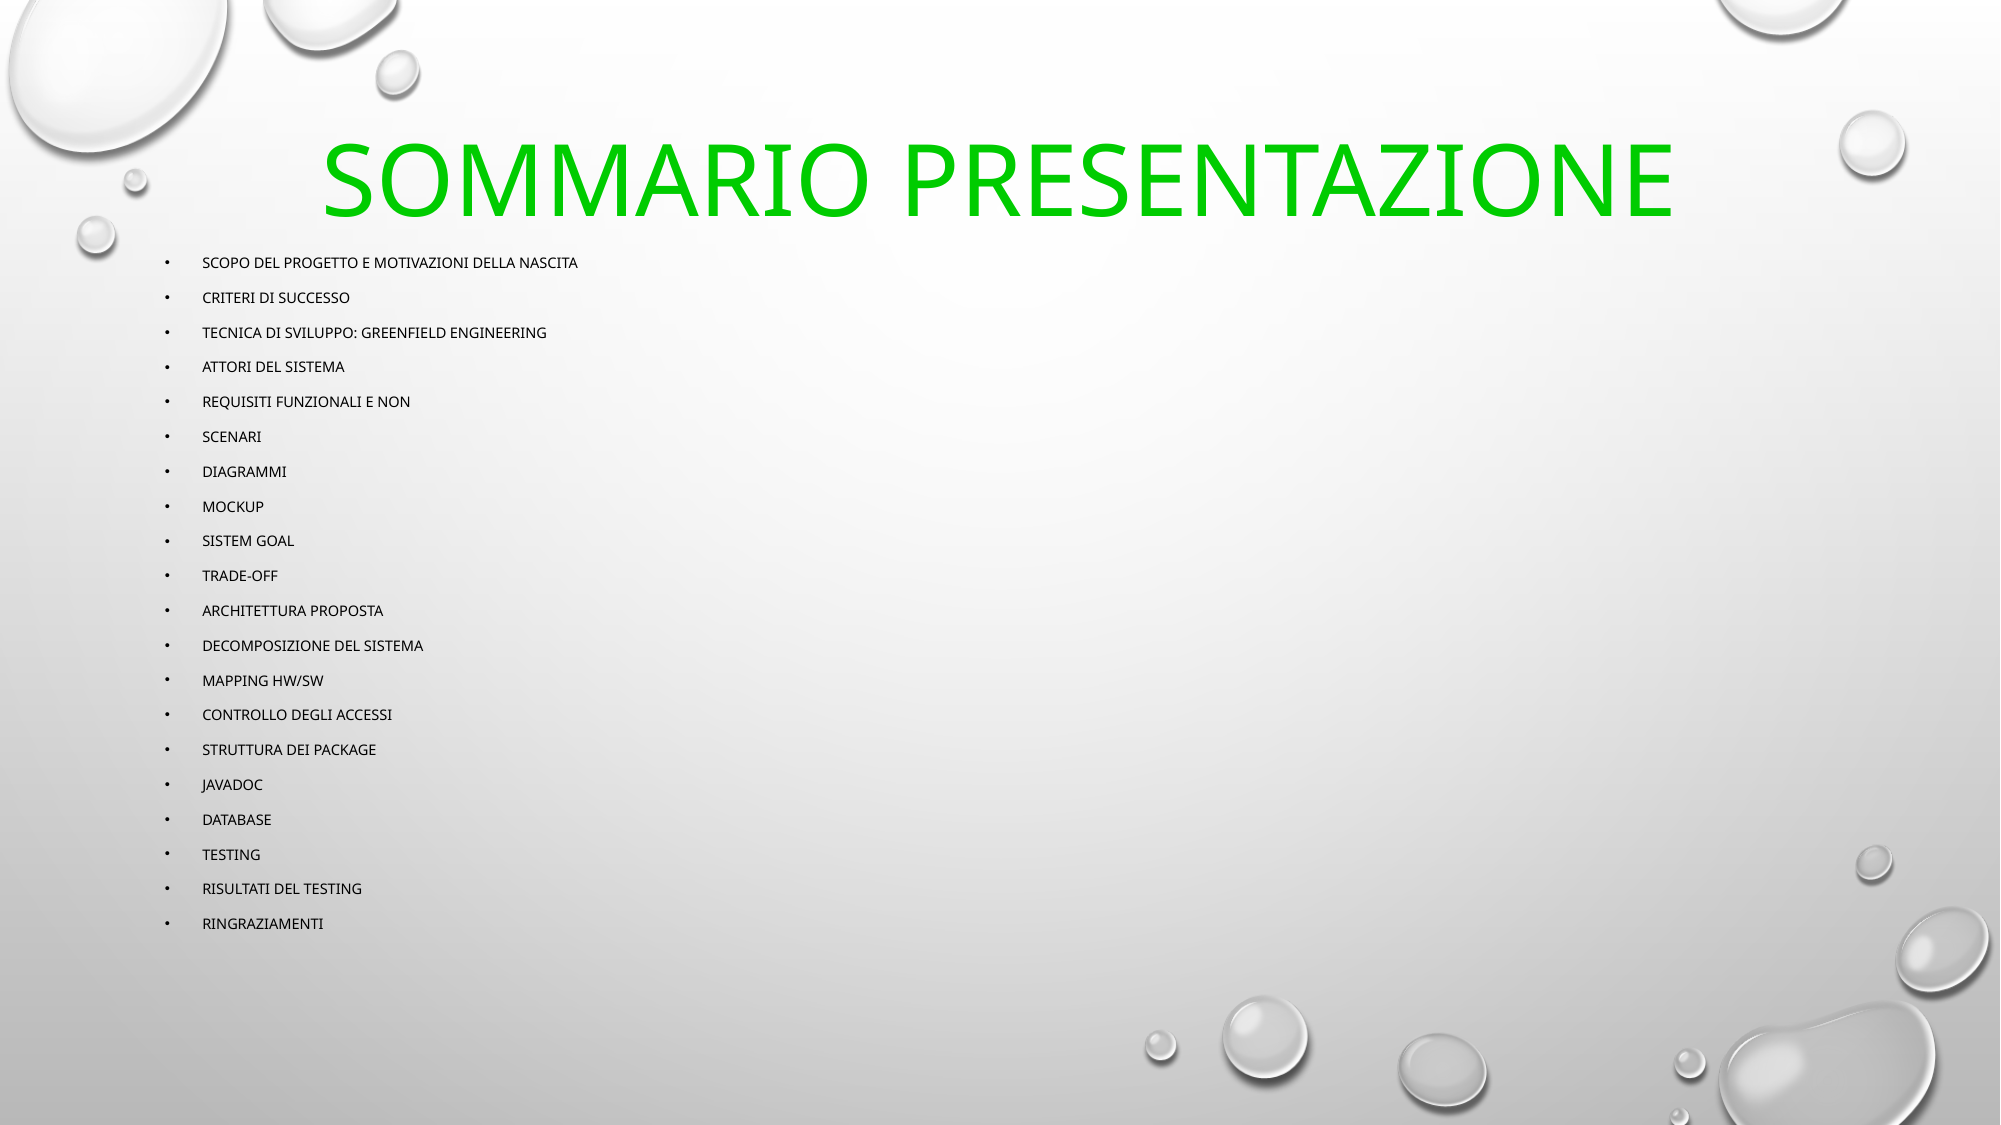

# Sommario Presentazione
Scopo del progetto e motivazioni della nascita
Criteri di successo
Tecnica di sviluppo: greenfield engineering
Attori del sistema
Requisiti funzionali e non
Scenari
Diagrammi
Mockup
Sistem Goal
Trade-off
Architettura proposta
Decomposizione del sistema
Mapping Hw/Sw
Controllo degli accessi
Struttura dei package
Javadoc
Database
Testing
Risultati del Testing
Ringraziamenti